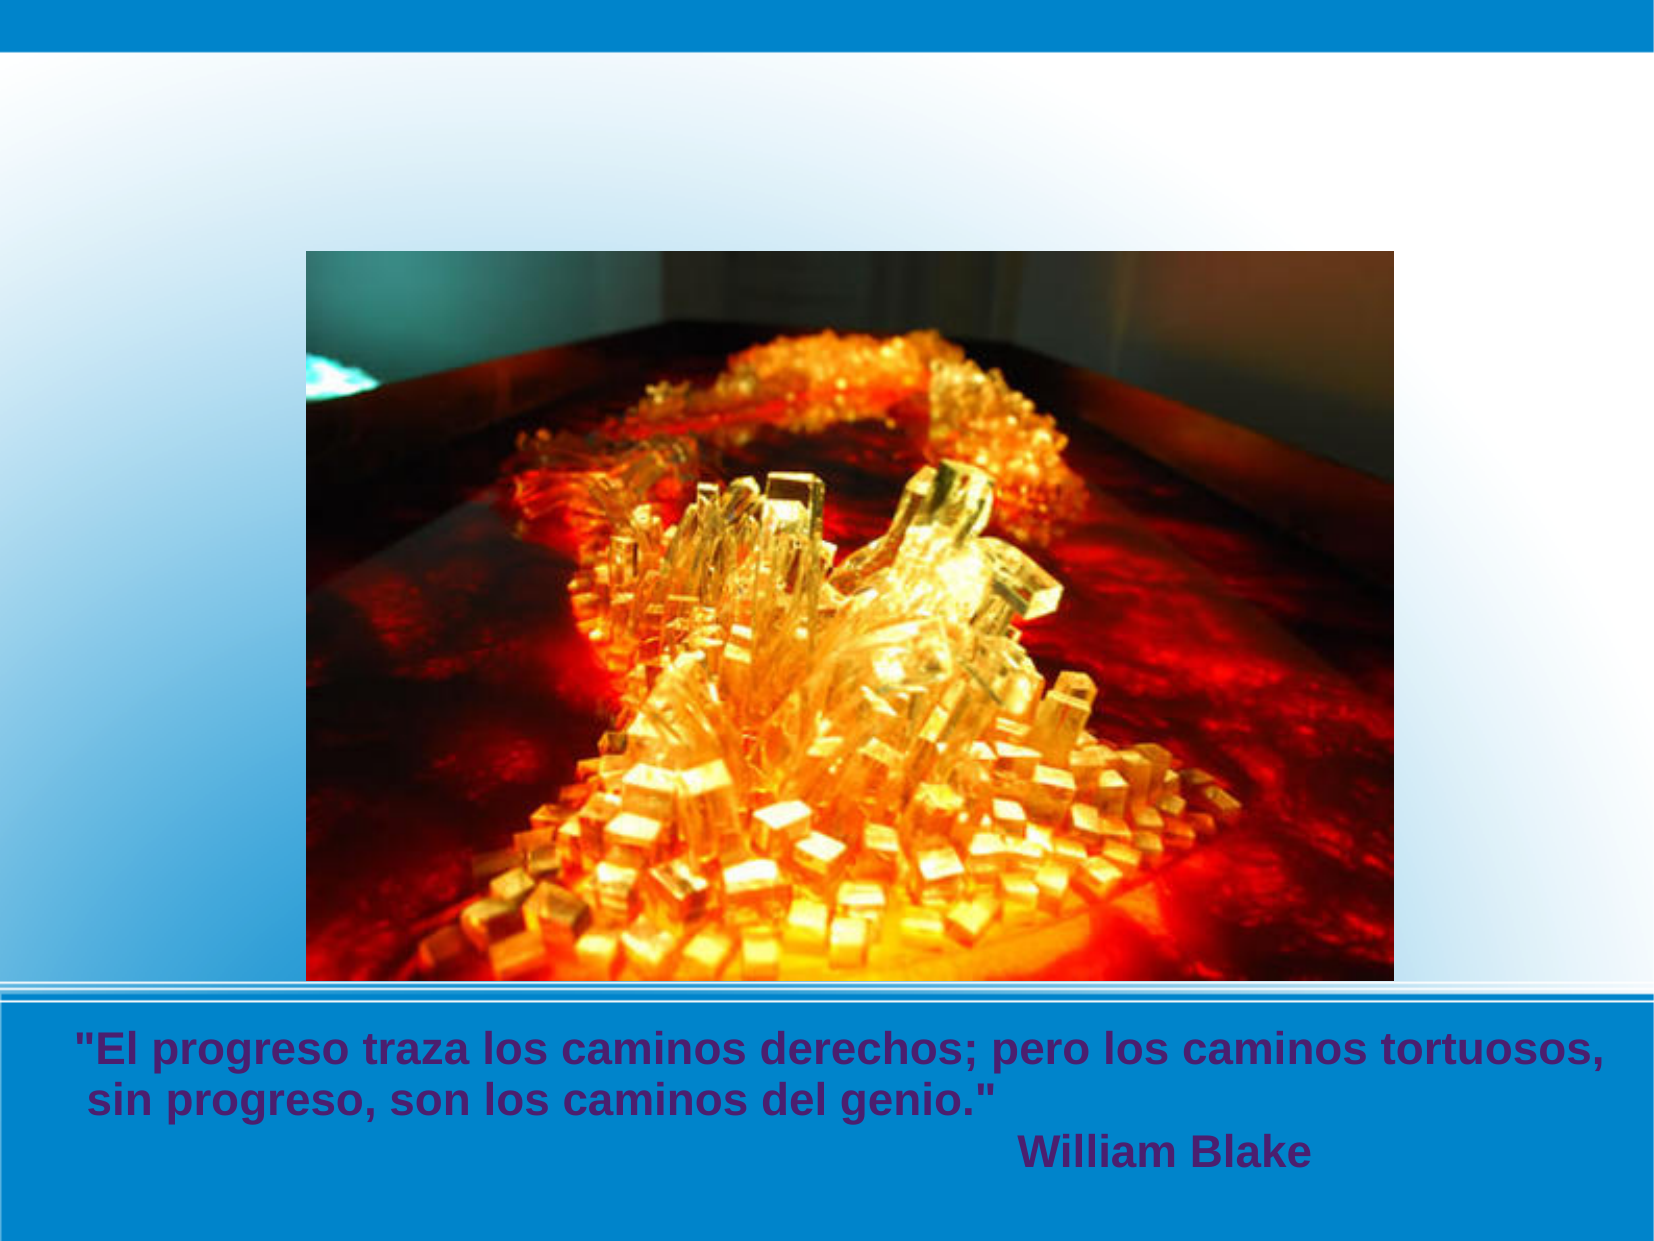

"El progreso traza los caminos derechos; pero los caminos tortuosos,
 sin progreso, son los caminos del genio."
 William Blake